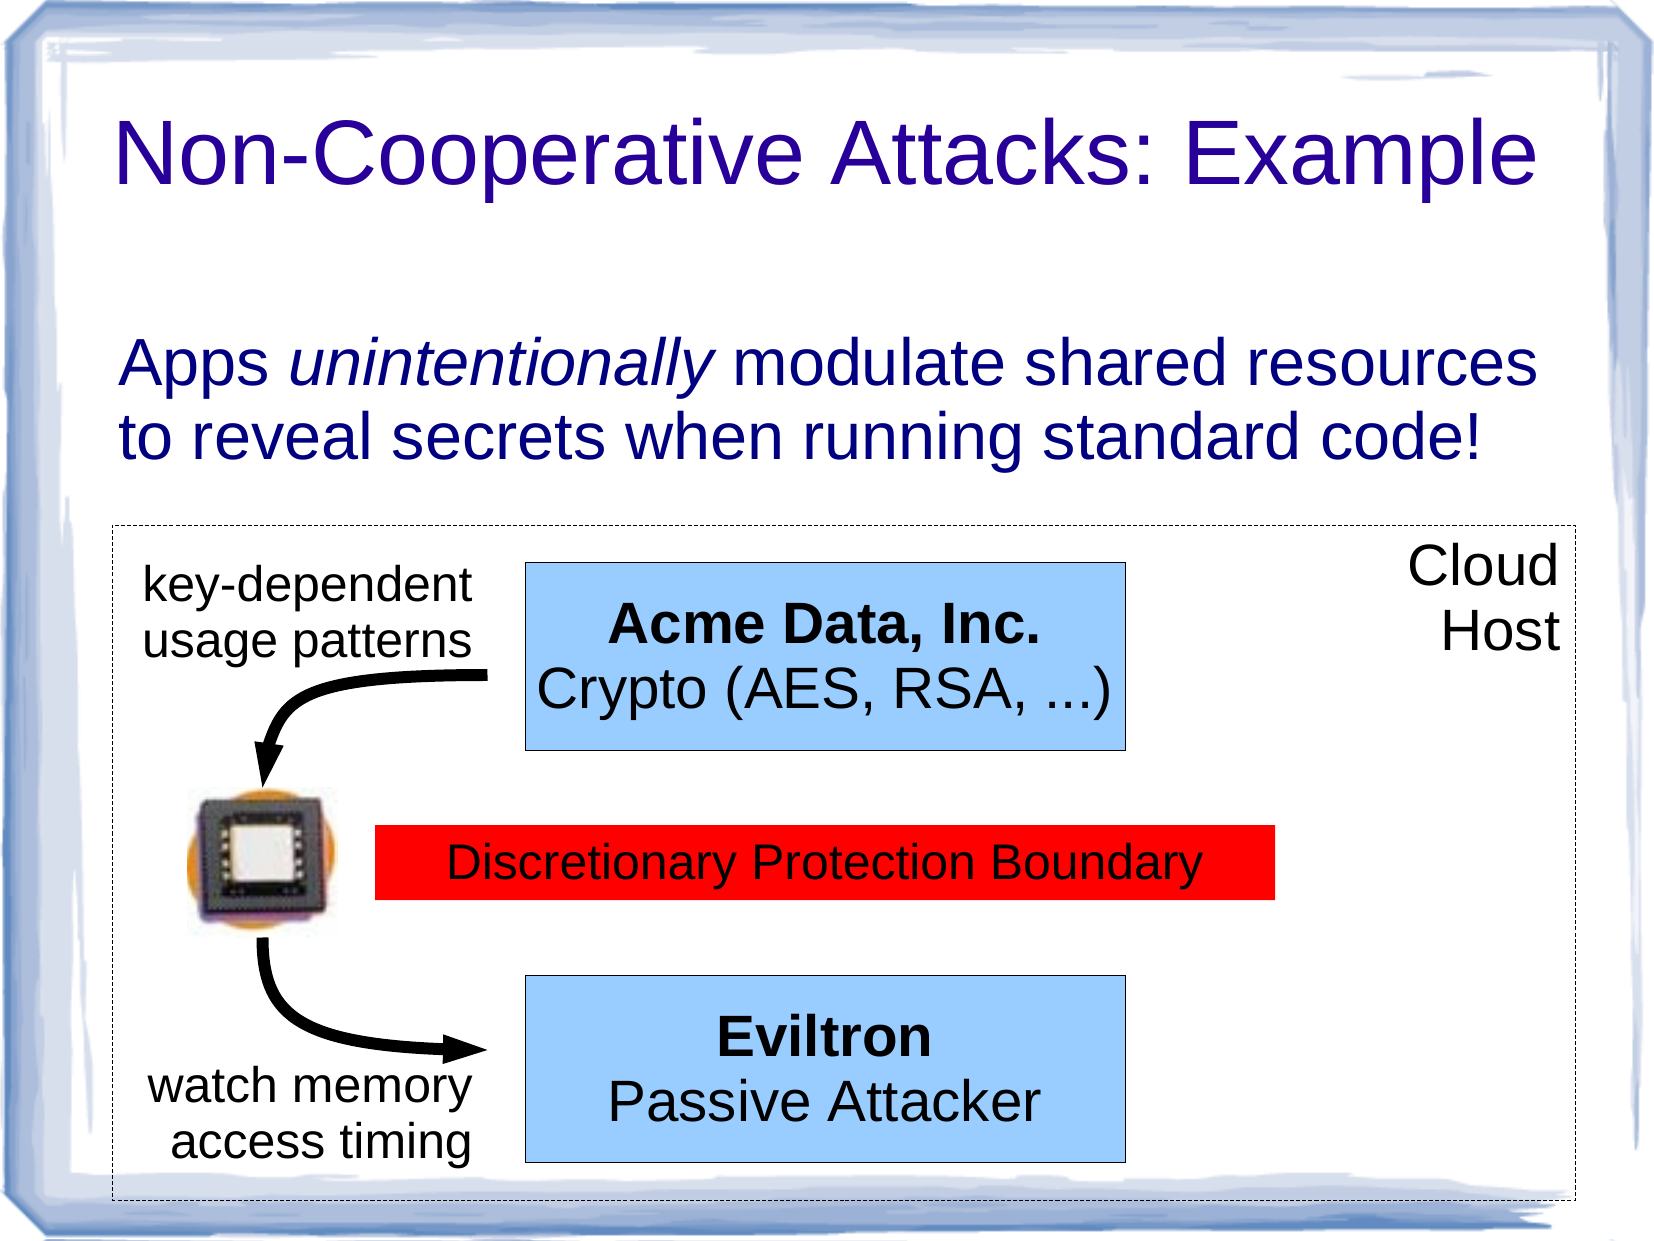

# Non-Cooperative Attacks: Example
Apps unintentionally modulate shared resources
to reveal secrets when running standard code!
Cloud
Host
key-dependent usage patterns
Acme Data, Inc.
Crypto (AES, RSA, ...)
Discretionary Protection Boundary
watch memory
access timing
Eviltron
Passive Attacker